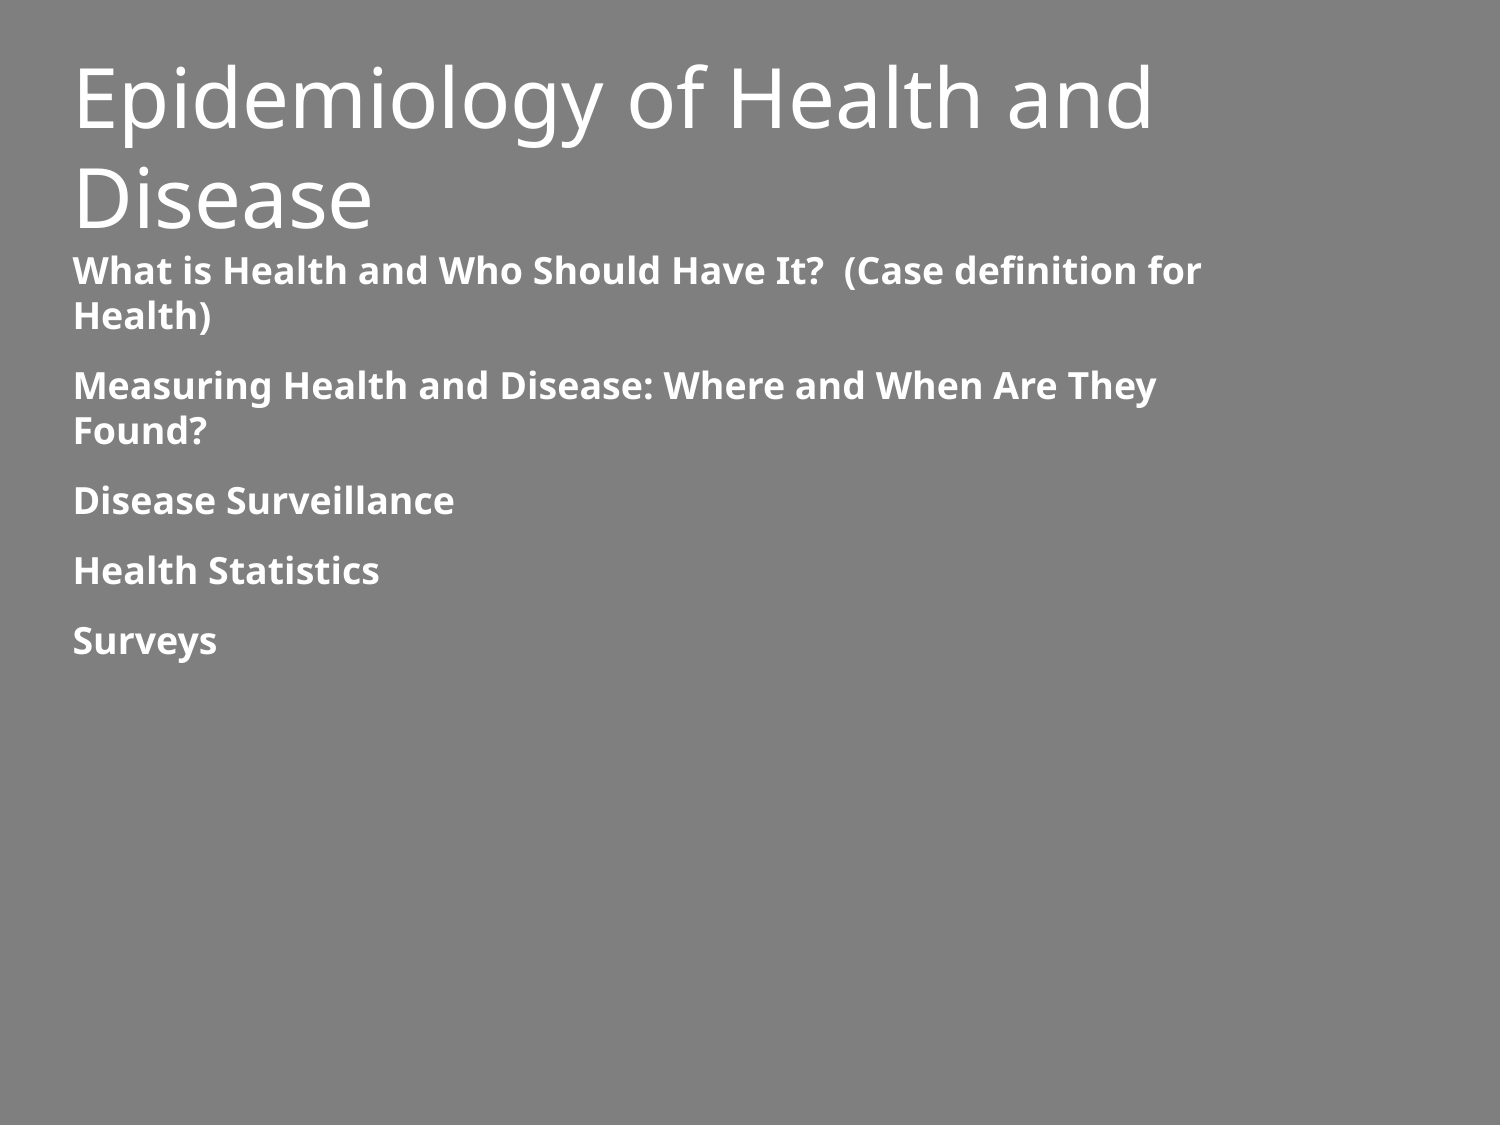

Epidemiology of Health and Disease
# What is Health and Who Should Have It? (Case definition for Health)
Measuring Health and Disease: Where and When Are They Found?
Disease Surveillance
Health Statistics
Surveys